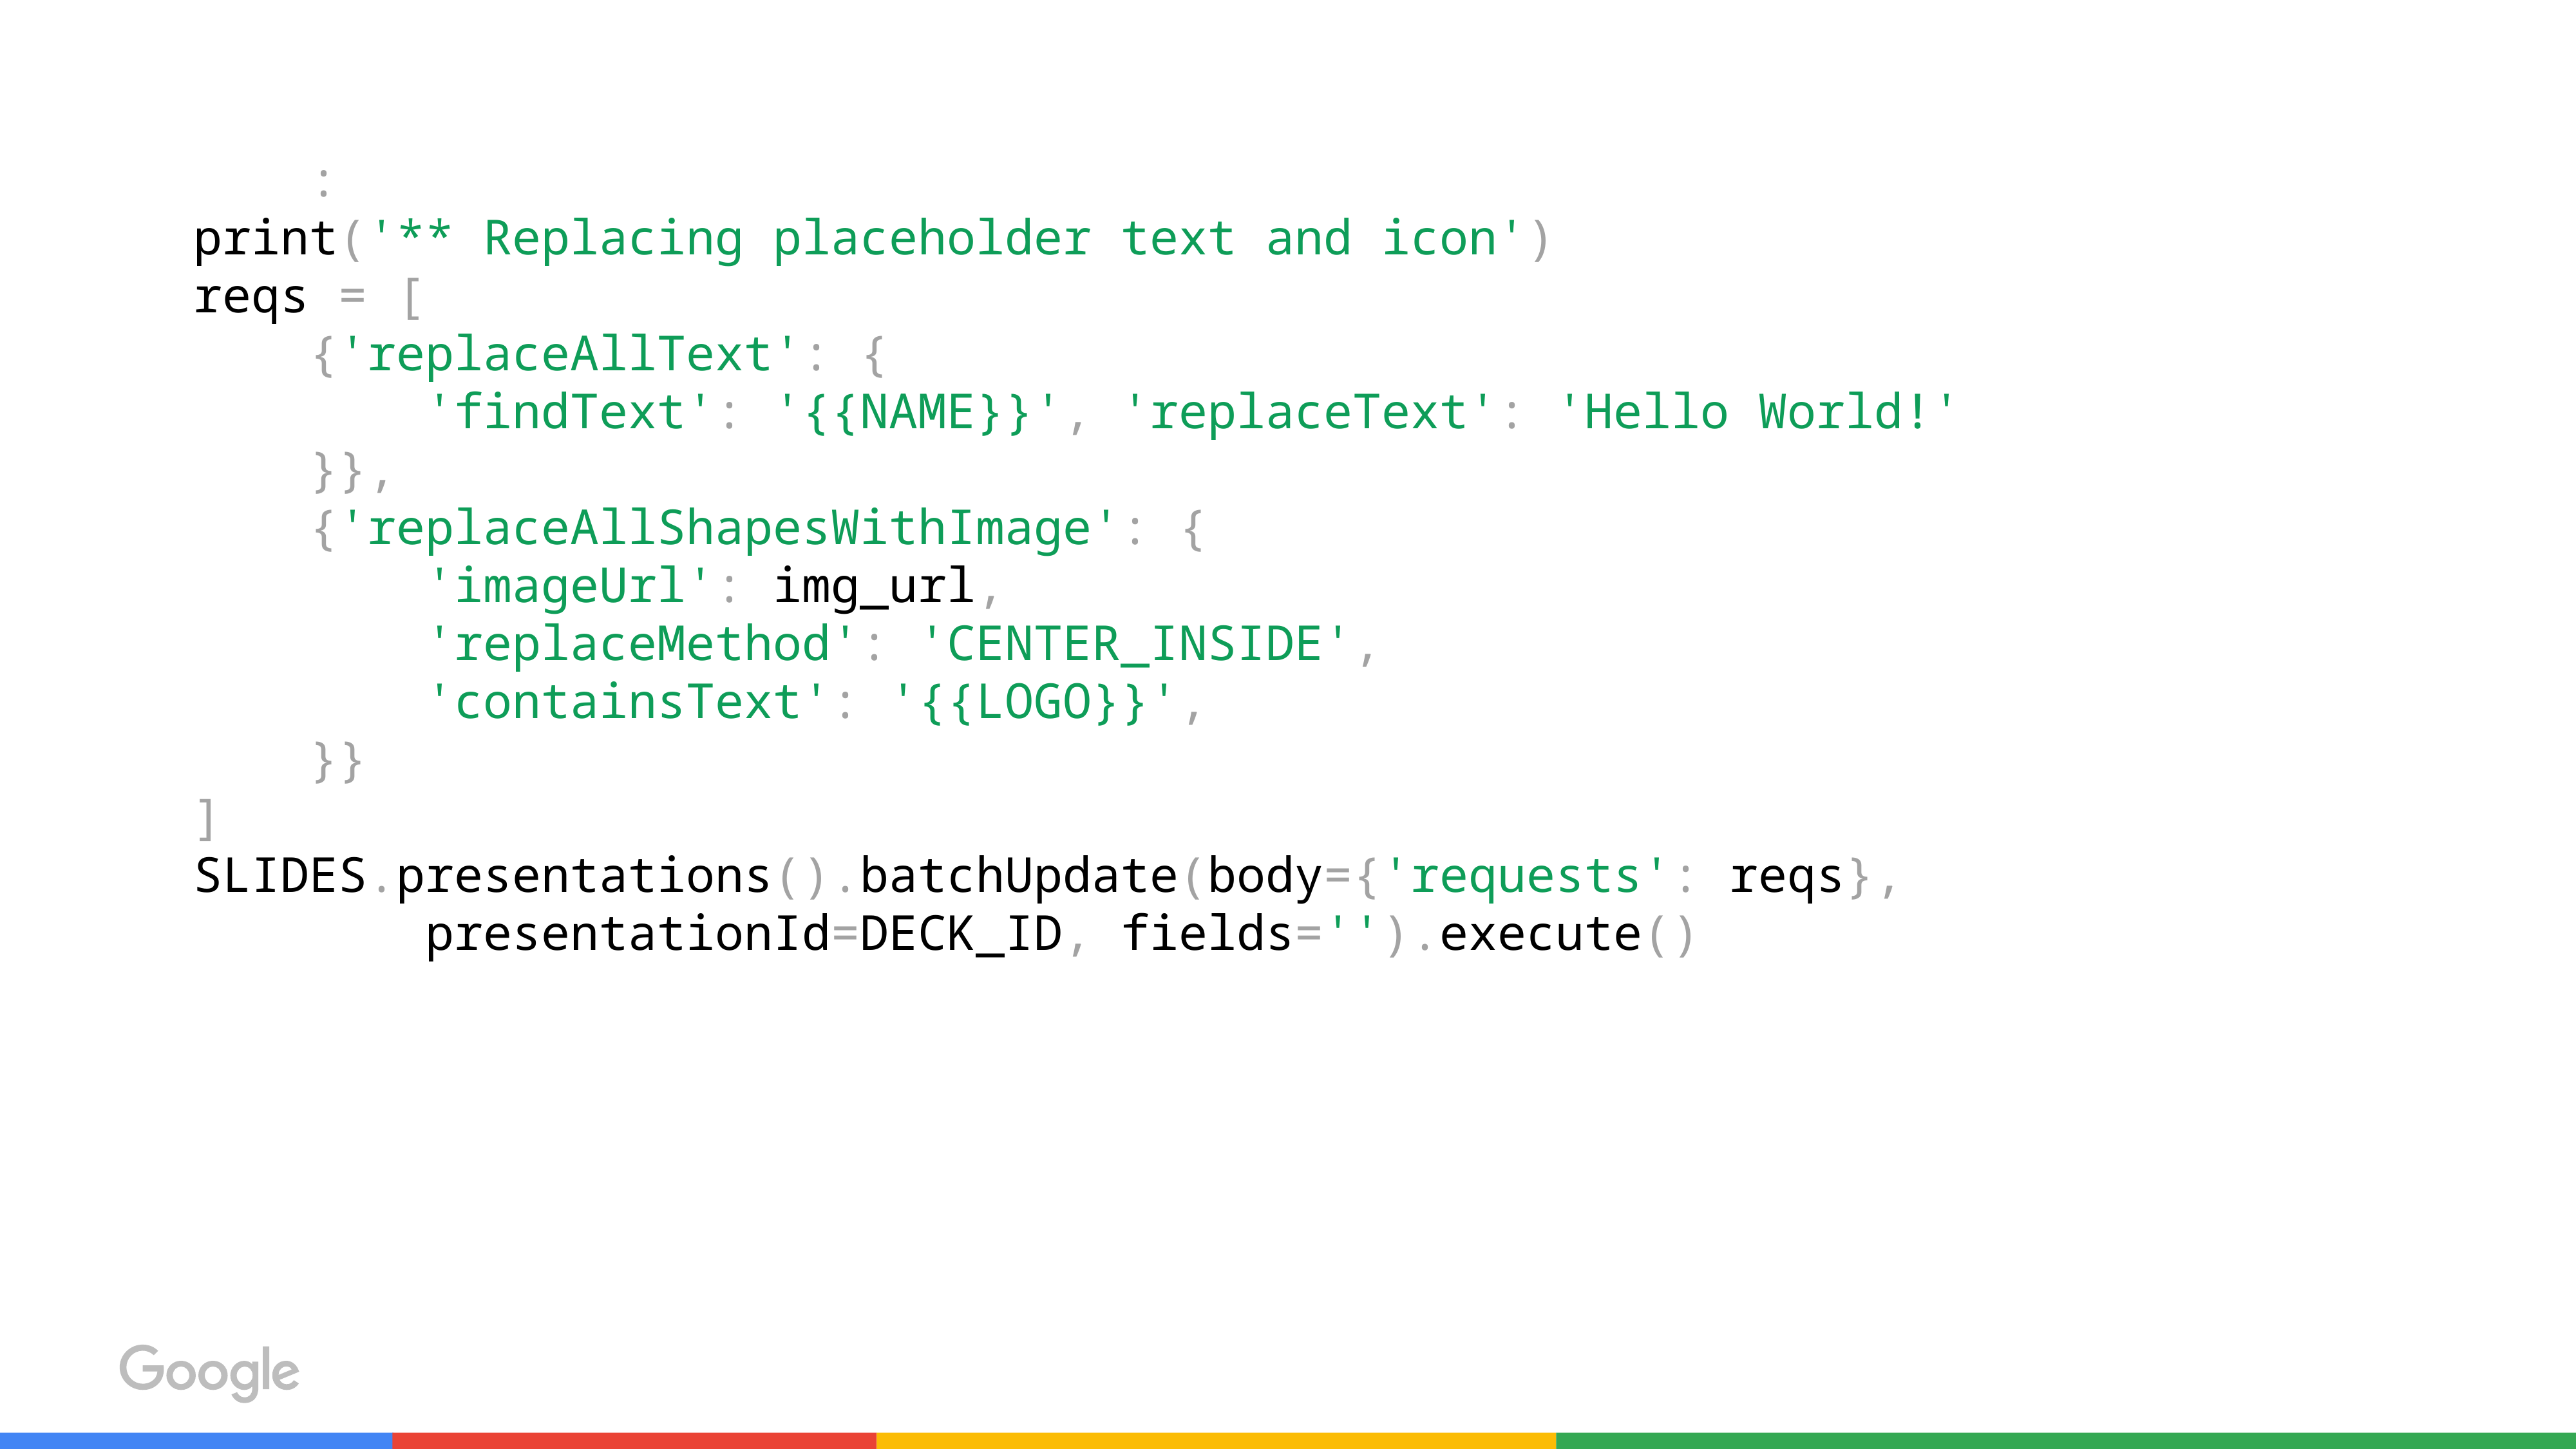

:
print('** Replacing placeholder text and icon')
reqs = [
 {'replaceAllText': {
 'findText': '{{NAME}}', 'replaceText': 'Hello World!'
 }},
 {'replaceAllShapesWithImage': {
 'imageUrl': img_url,
 'replaceMethod': 'CENTER_INSIDE',
 'containsText': '{{LOGO}}',
 }}
]
SLIDES.presentations().batchUpdate(body={'requests': reqs},
 presentationId=DECK_ID, fields='').execute()